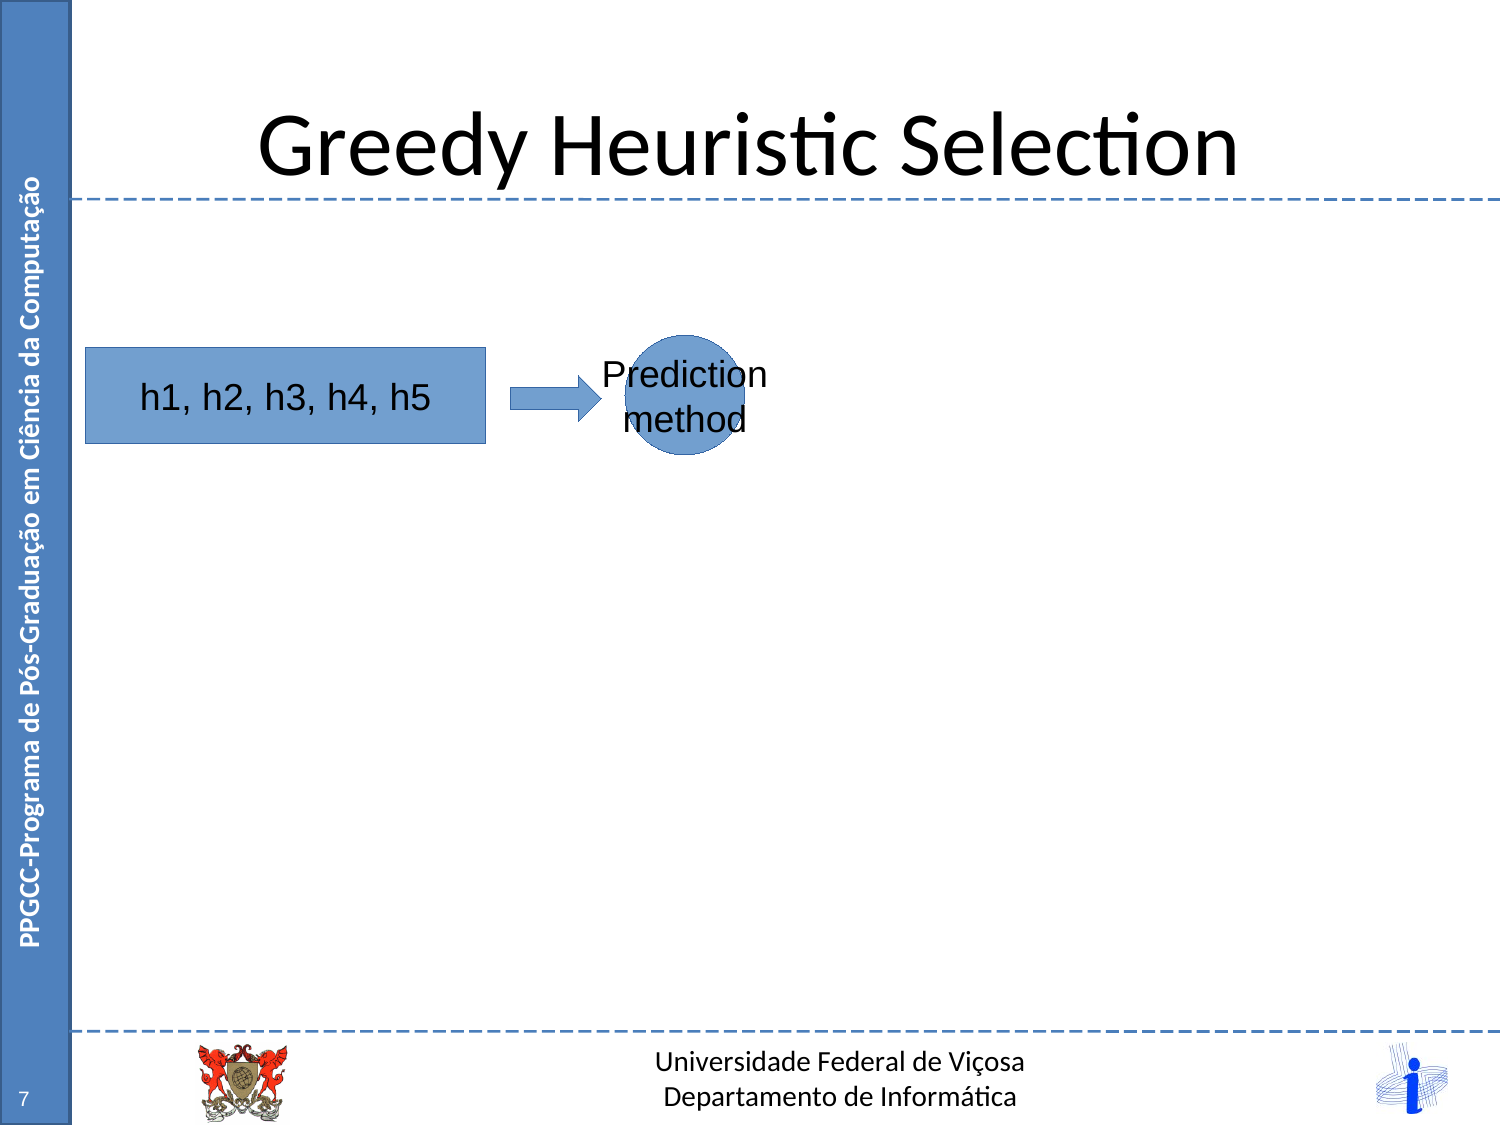

Greedy Heuristic Selection
Prediction
method
h1, h2, h3, h4, h5
PPGCC-Programa de Pós-Graduação em Ciência da Computação
Universidade Federal de Viçosa
Departamento de Informática
7